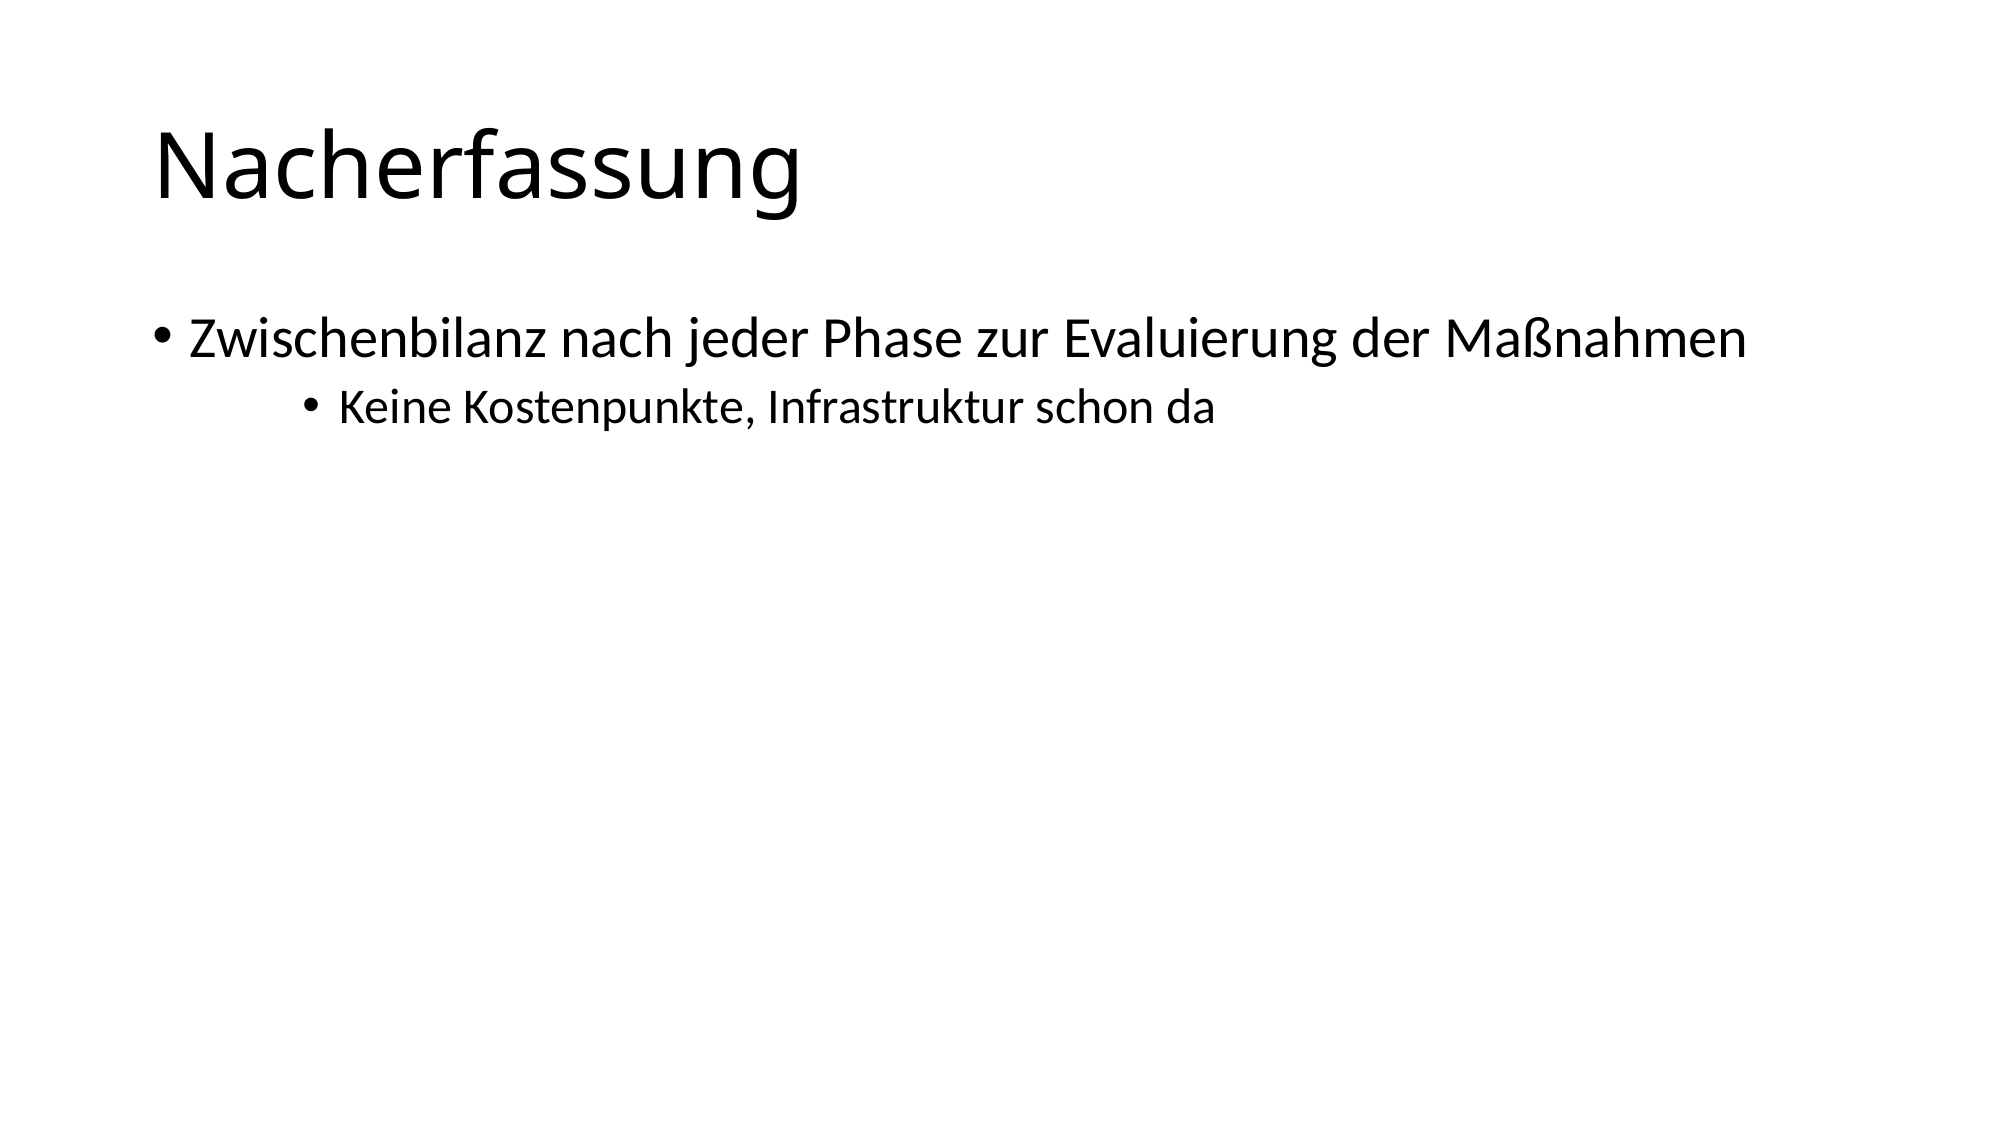

# Nacherfassung
Zwischenbilanz nach jeder Phase zur Evaluierung der Maßnahmen
Keine Kostenpunkte, Infrastruktur schon da